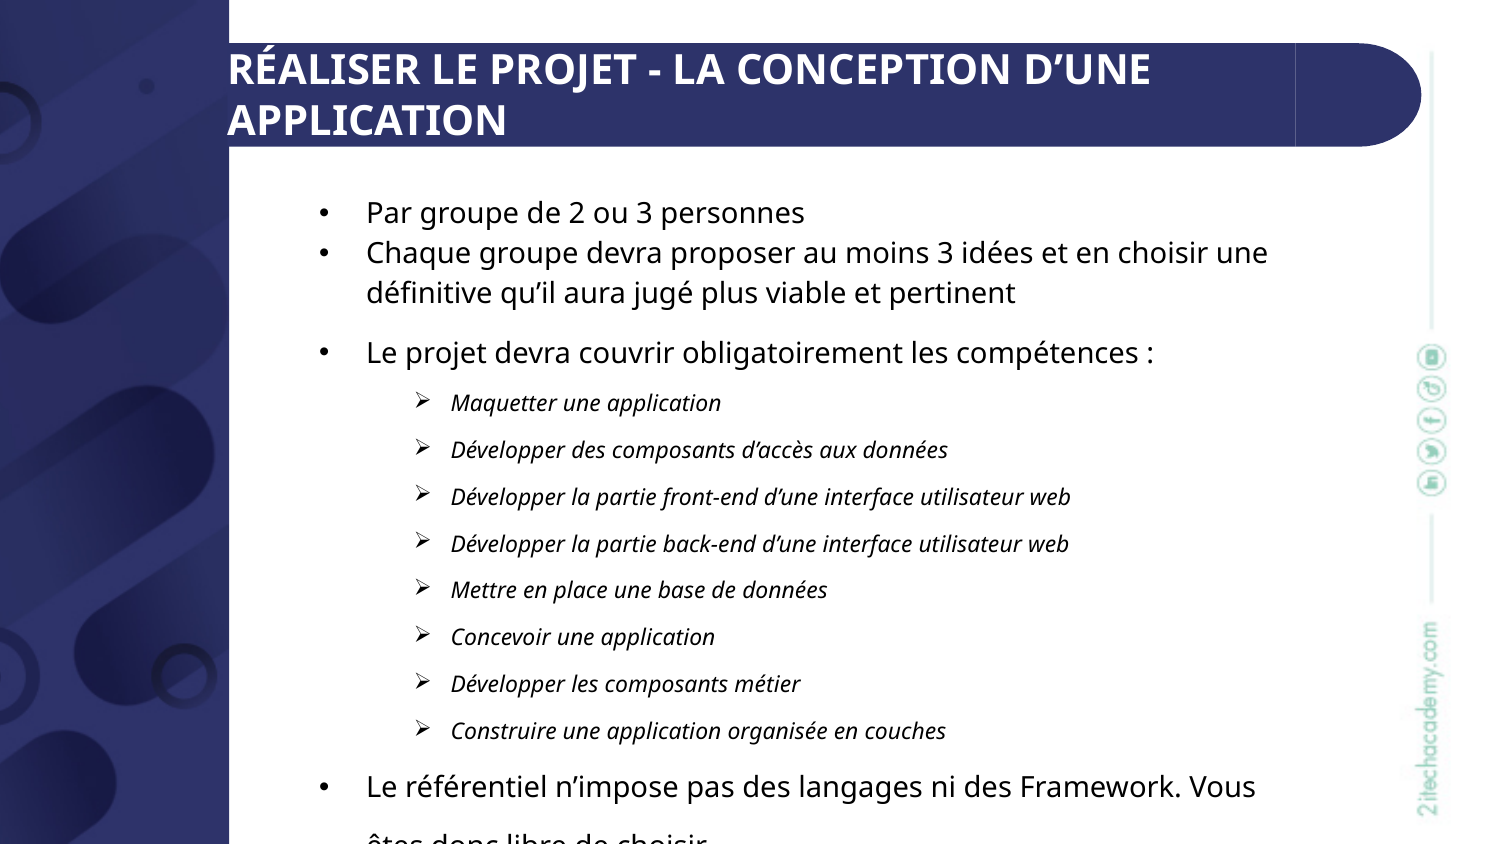

RÉALISER LE PROJET - LA CONCEPTION D’UNE APPLICATION
| Par groupe de 2 ou 3 personnes Chaque groupe devra proposer au moins 3 idées et en choisir une définitive qu’il aura jugé plus viable et pertinent Le projet devra couvrir obligatoirement les compétences : Maquetter une application  Développer des composants d’accès aux données  Développer la partie front-end d’une interface utilisateur web  Développer la partie back-end d’une interface utilisateur web  Mettre en place une base de données Concevoir une application Développer les composants métier Construire une application organisée en couches Le référentiel n’impose pas des langages ni des Framework. Vous êtes donc libre de choisir |
| --- |